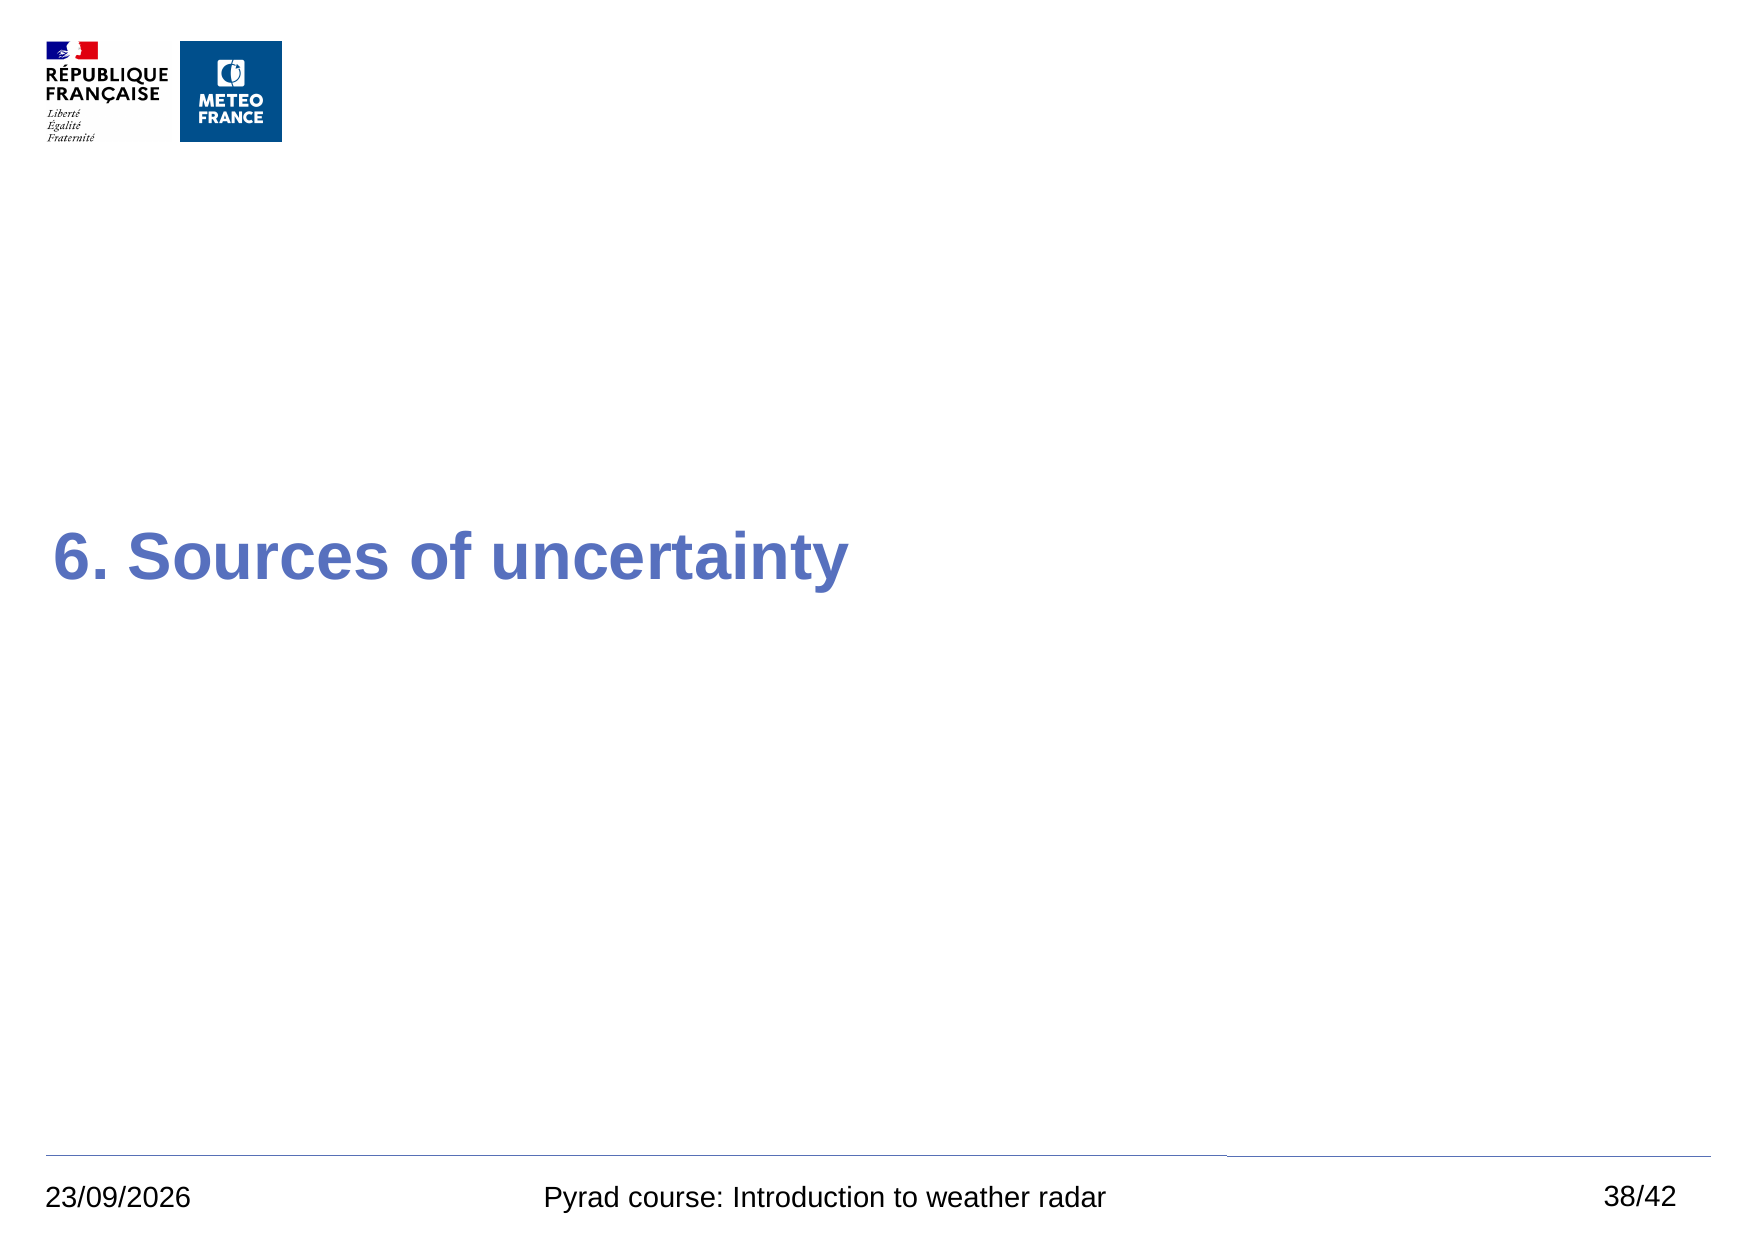

# 6. Sources of uncertainty
38
Pyrad course: Introduction to weather radar